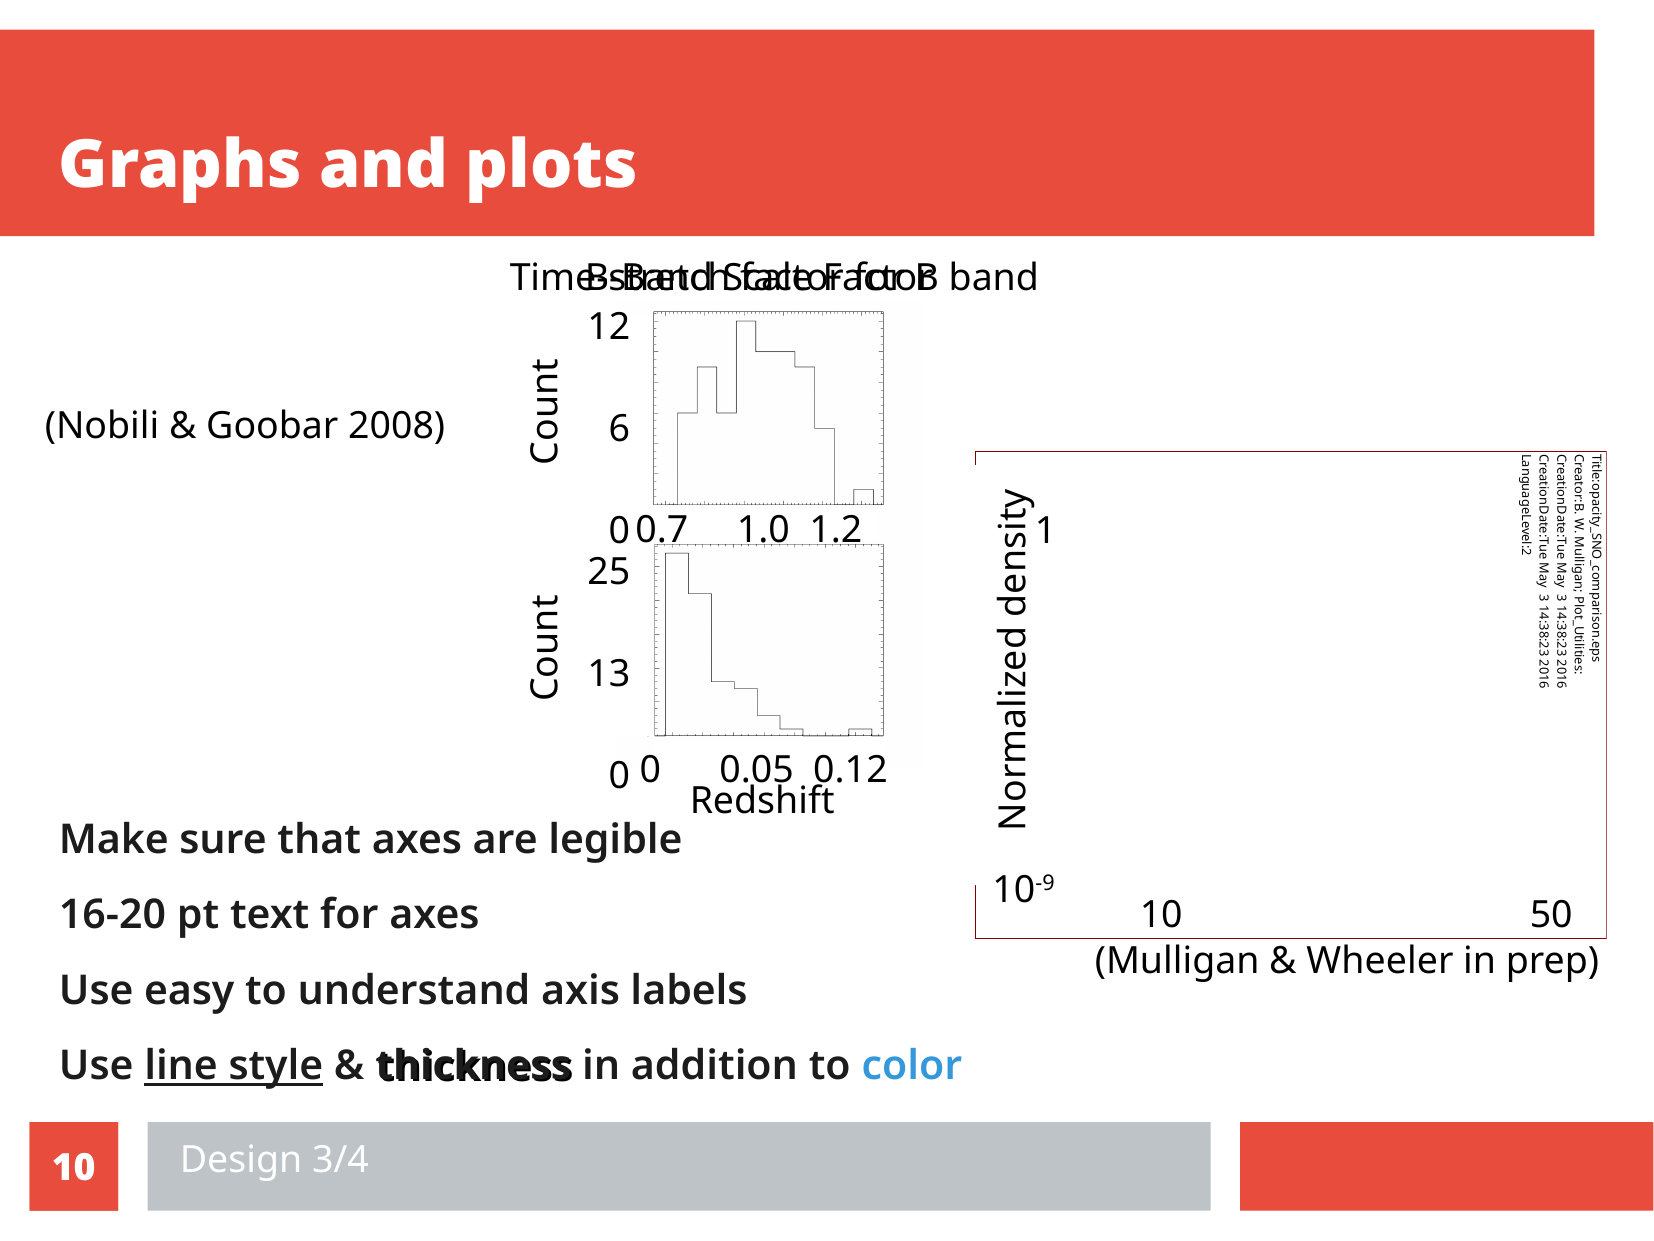

# Graphs and plots
Time-stretch factor for B band
B-Band Scale Factor
12
6
0
Count
(Nobili & Goobar 2008)
0.7 1.0 1.2
1
25
13
0
Count
Normalized density
 0 0.05 0.12
Redshift
Make sure that axes are legible
16-20 pt text for axes
Use easy to understand axis labels
Use line style & thickness in addition to color
10-9
10
50
(Mulligan & Wheeler in prep)
10
Design 3/4